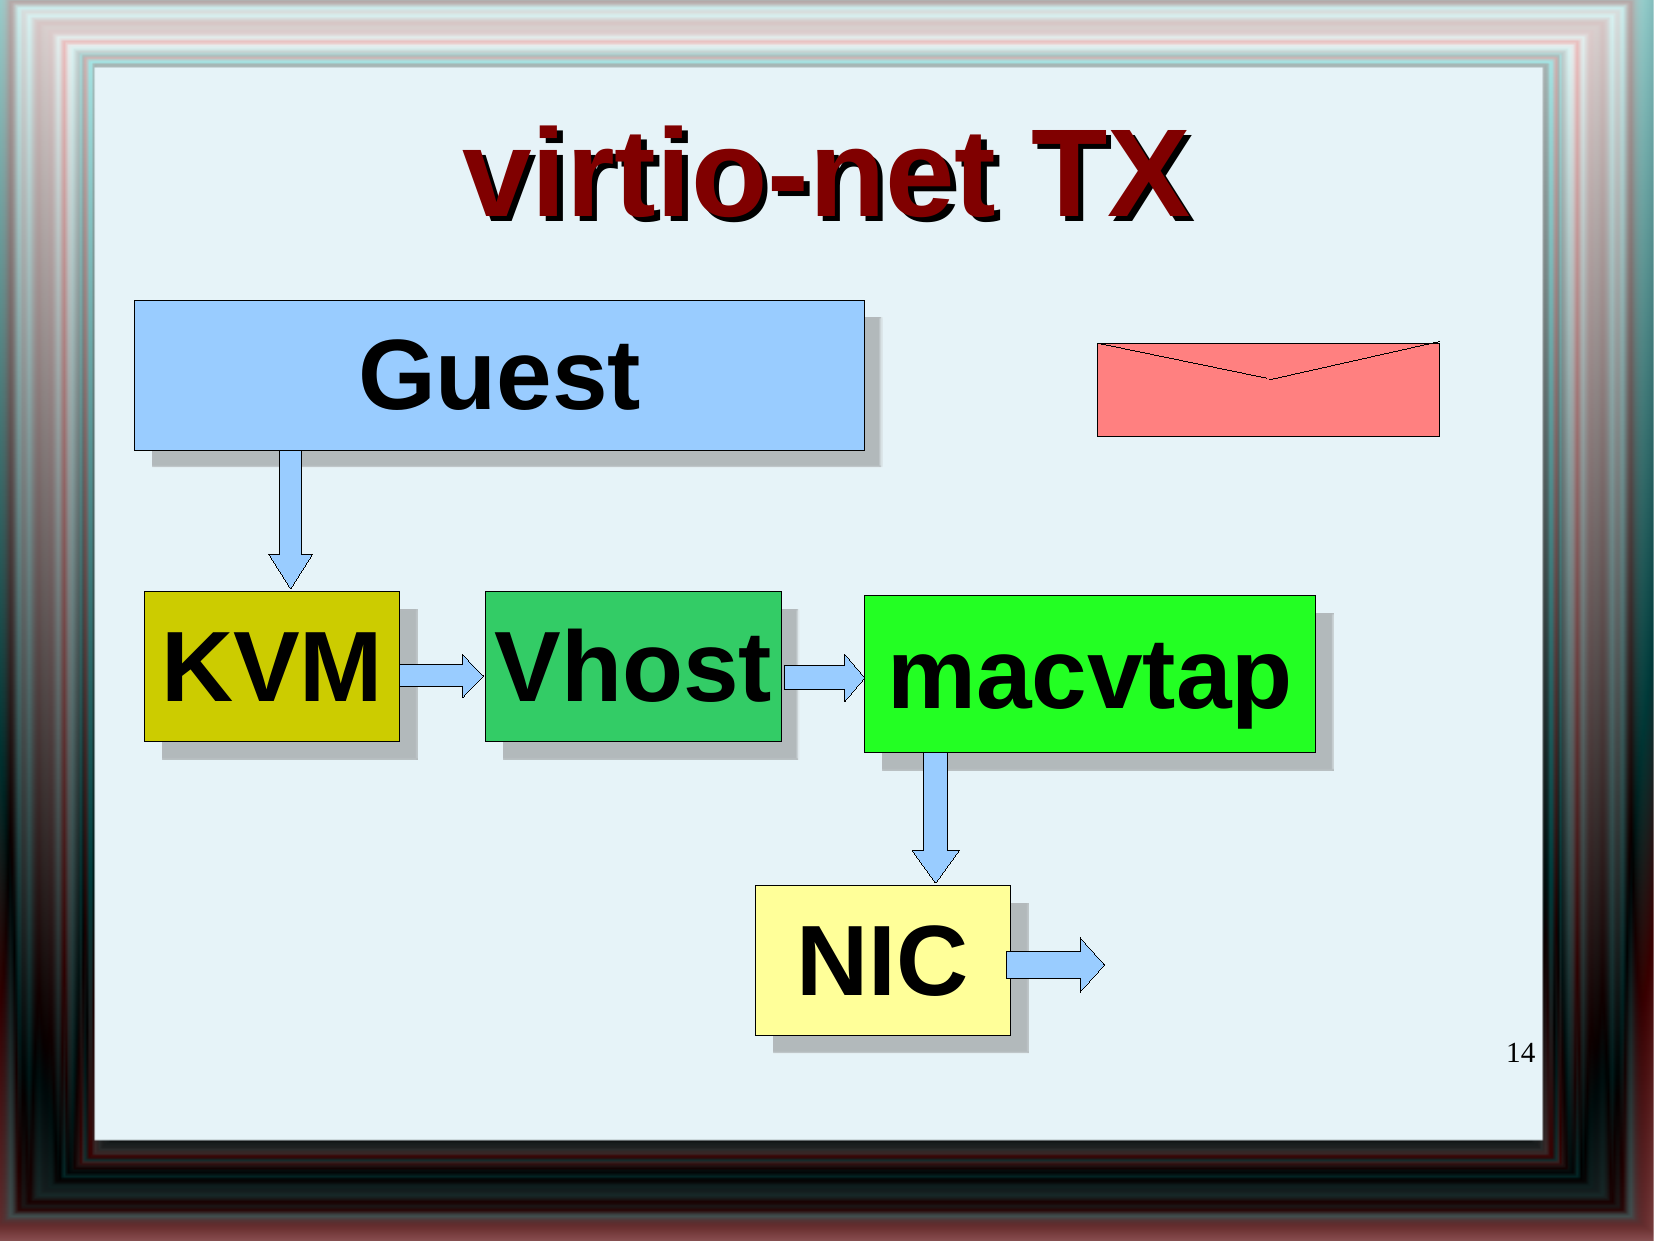

# virtio-net TX
Guest
KVM
Vhost
macvtap
NIC
14